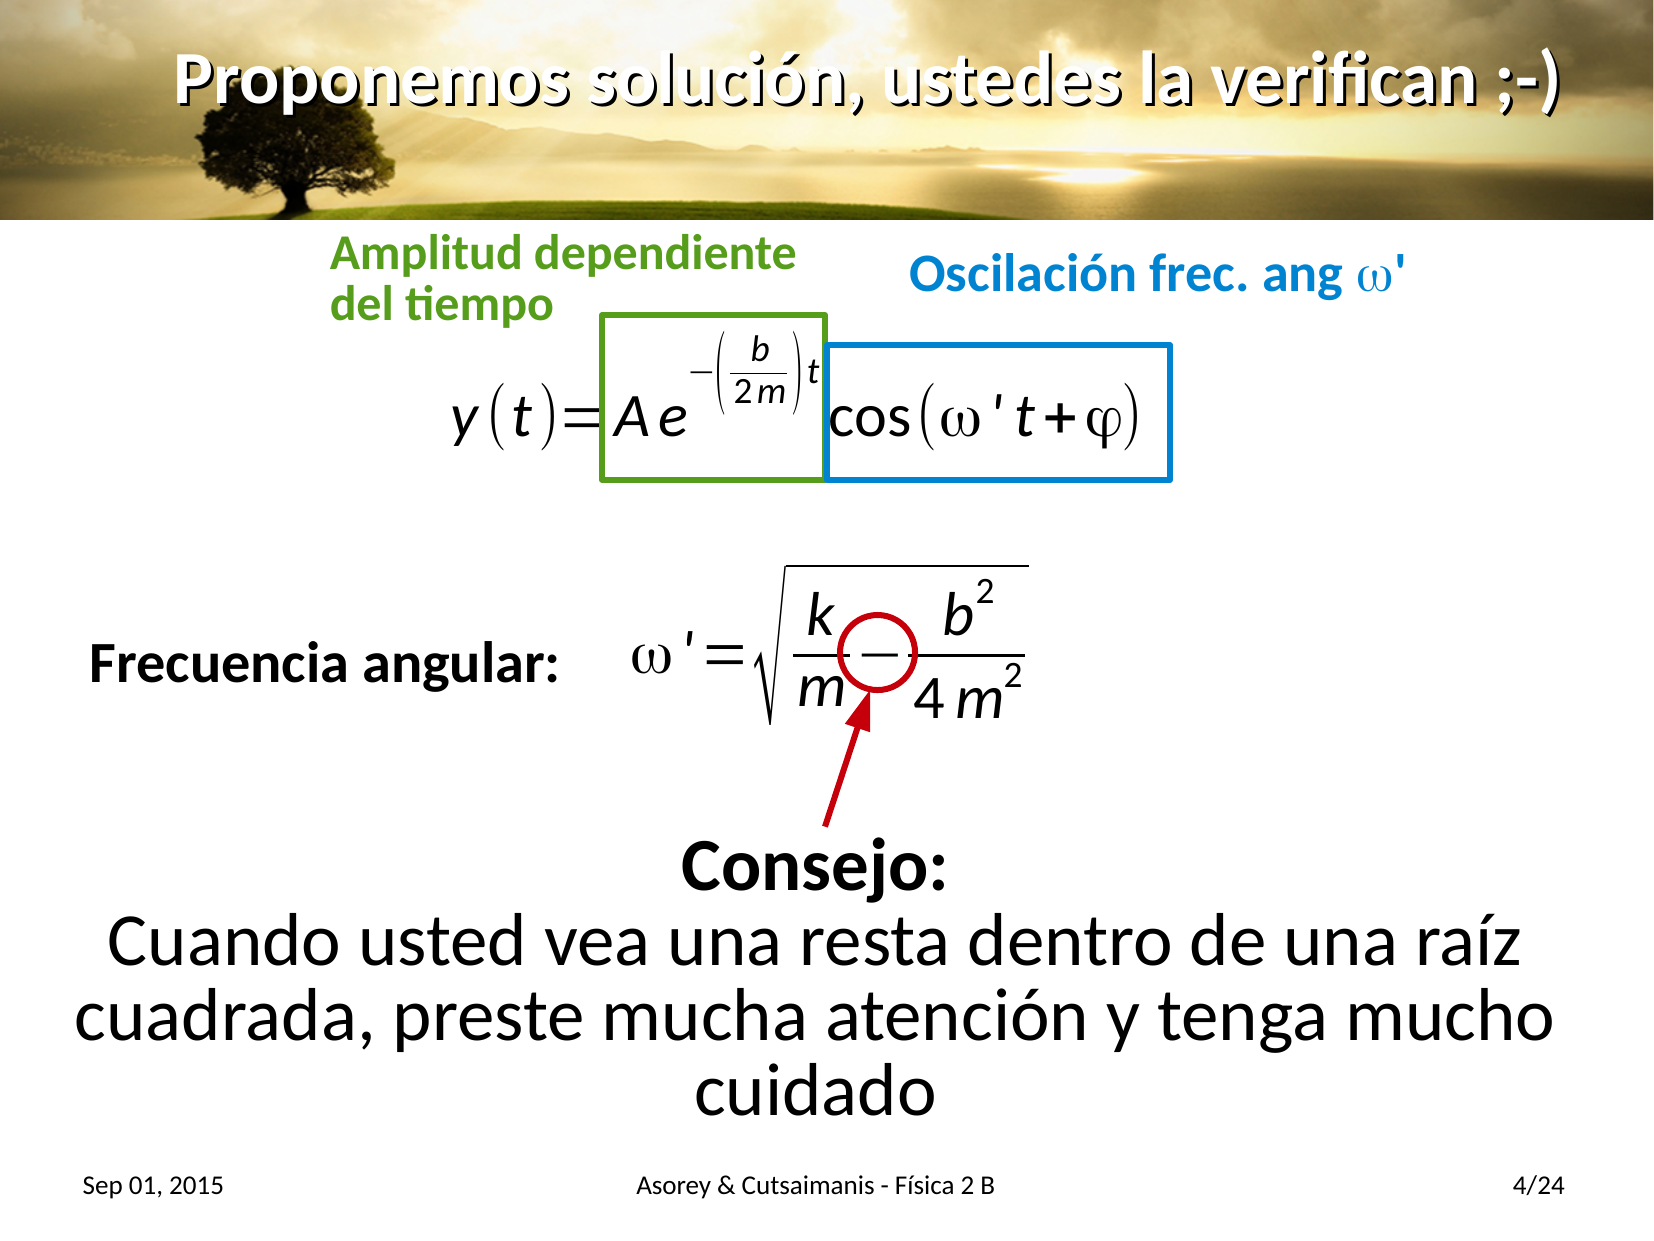

# Proponemos solución, ustedes la verifican ;-)
Amplitud dependiente
del tiempo
Oscilación frec. ang w'
Frecuencia angular:
Consejo:
Cuando usted vea una resta dentro de una raíz cuadrada, preste mucha atención y tenga mucho cuidado
Sep 01, 2015
Asorey & Cutsaimanis - Física 2 B
4